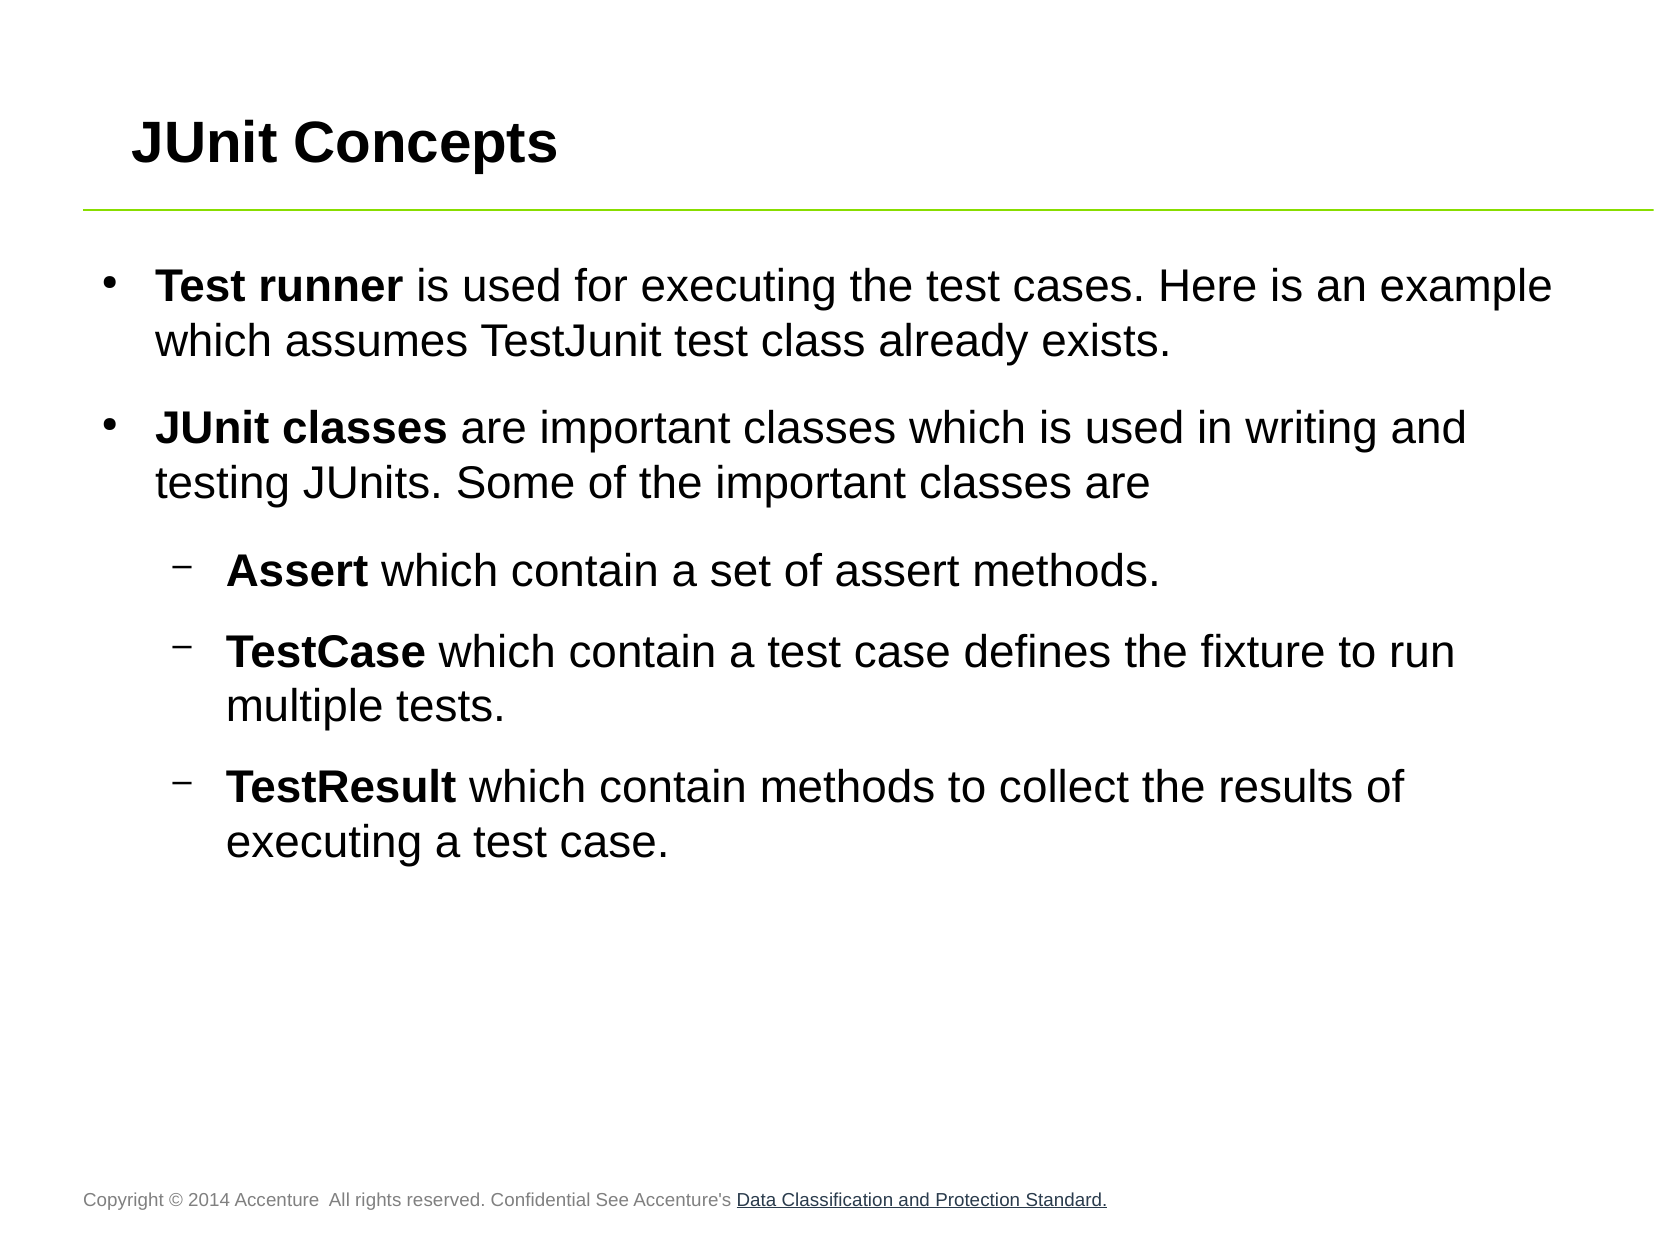

# JUnit Concepts
Test runner is used for executing the test cases. Here is an example which assumes TestJunit test class already exists.
JUnit classes are important classes which is used in writing and testing JUnits. Some of the important classes are
Assert which contain a set of assert methods.
TestCase which contain a test case defines the fixture to run multiple tests.
TestResult which contain methods to collect the results of executing a test case.